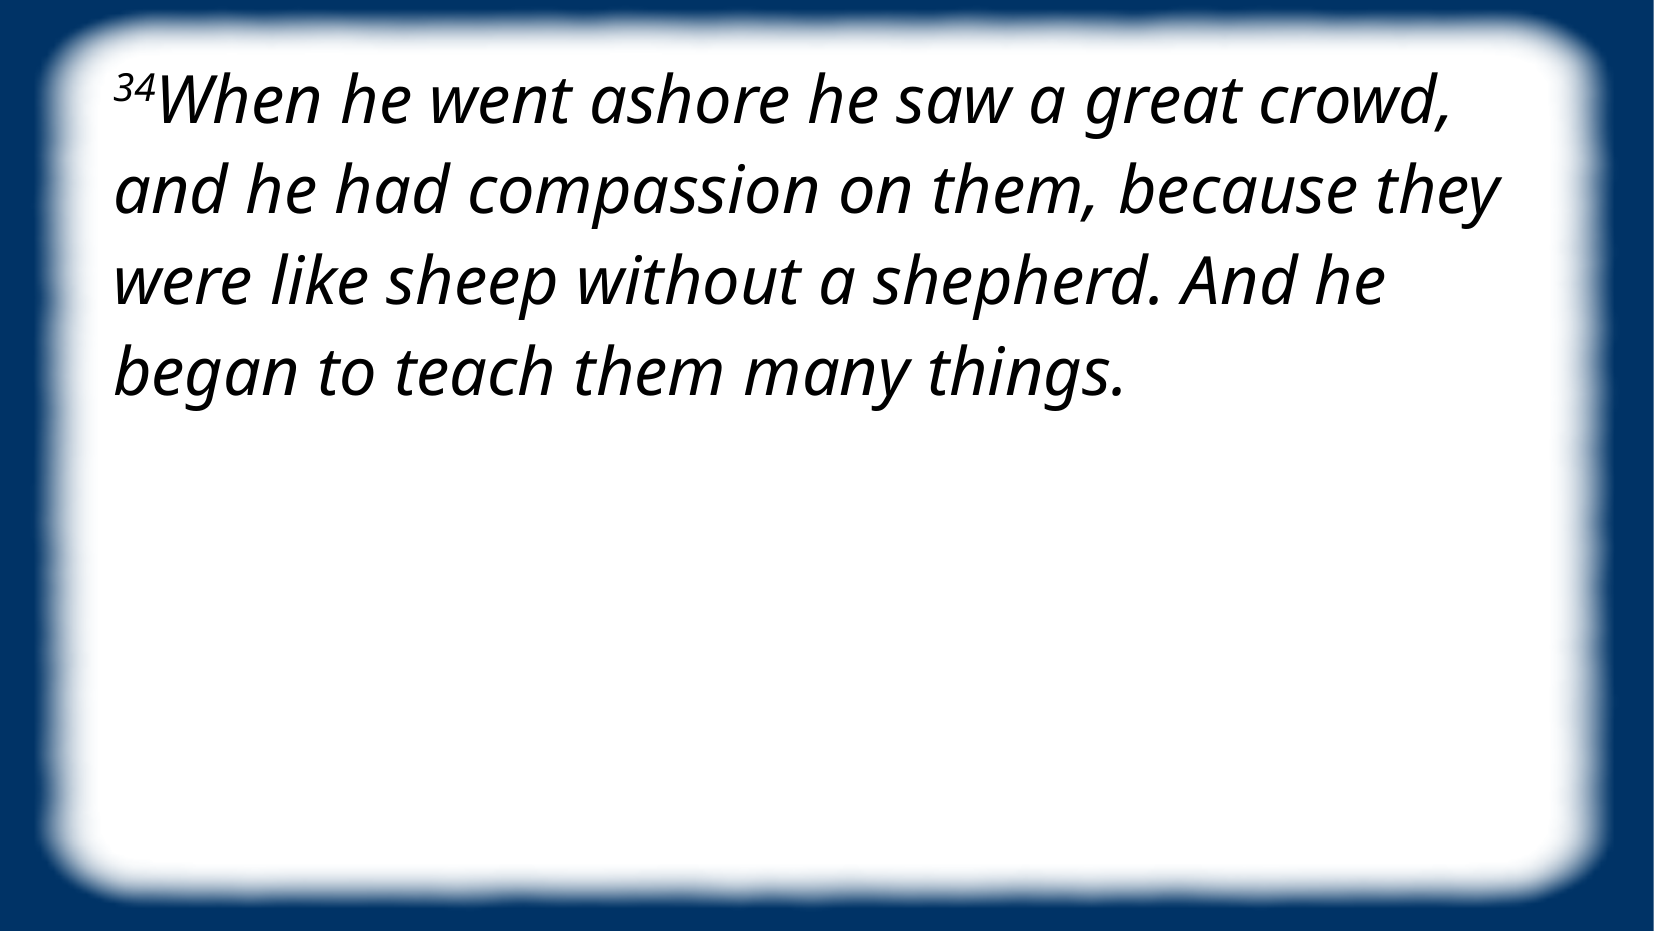

34When he went ashore he saw a great crowd, and he had compassion on them, because they were like sheep without a shepherd. And he began to teach them many things.